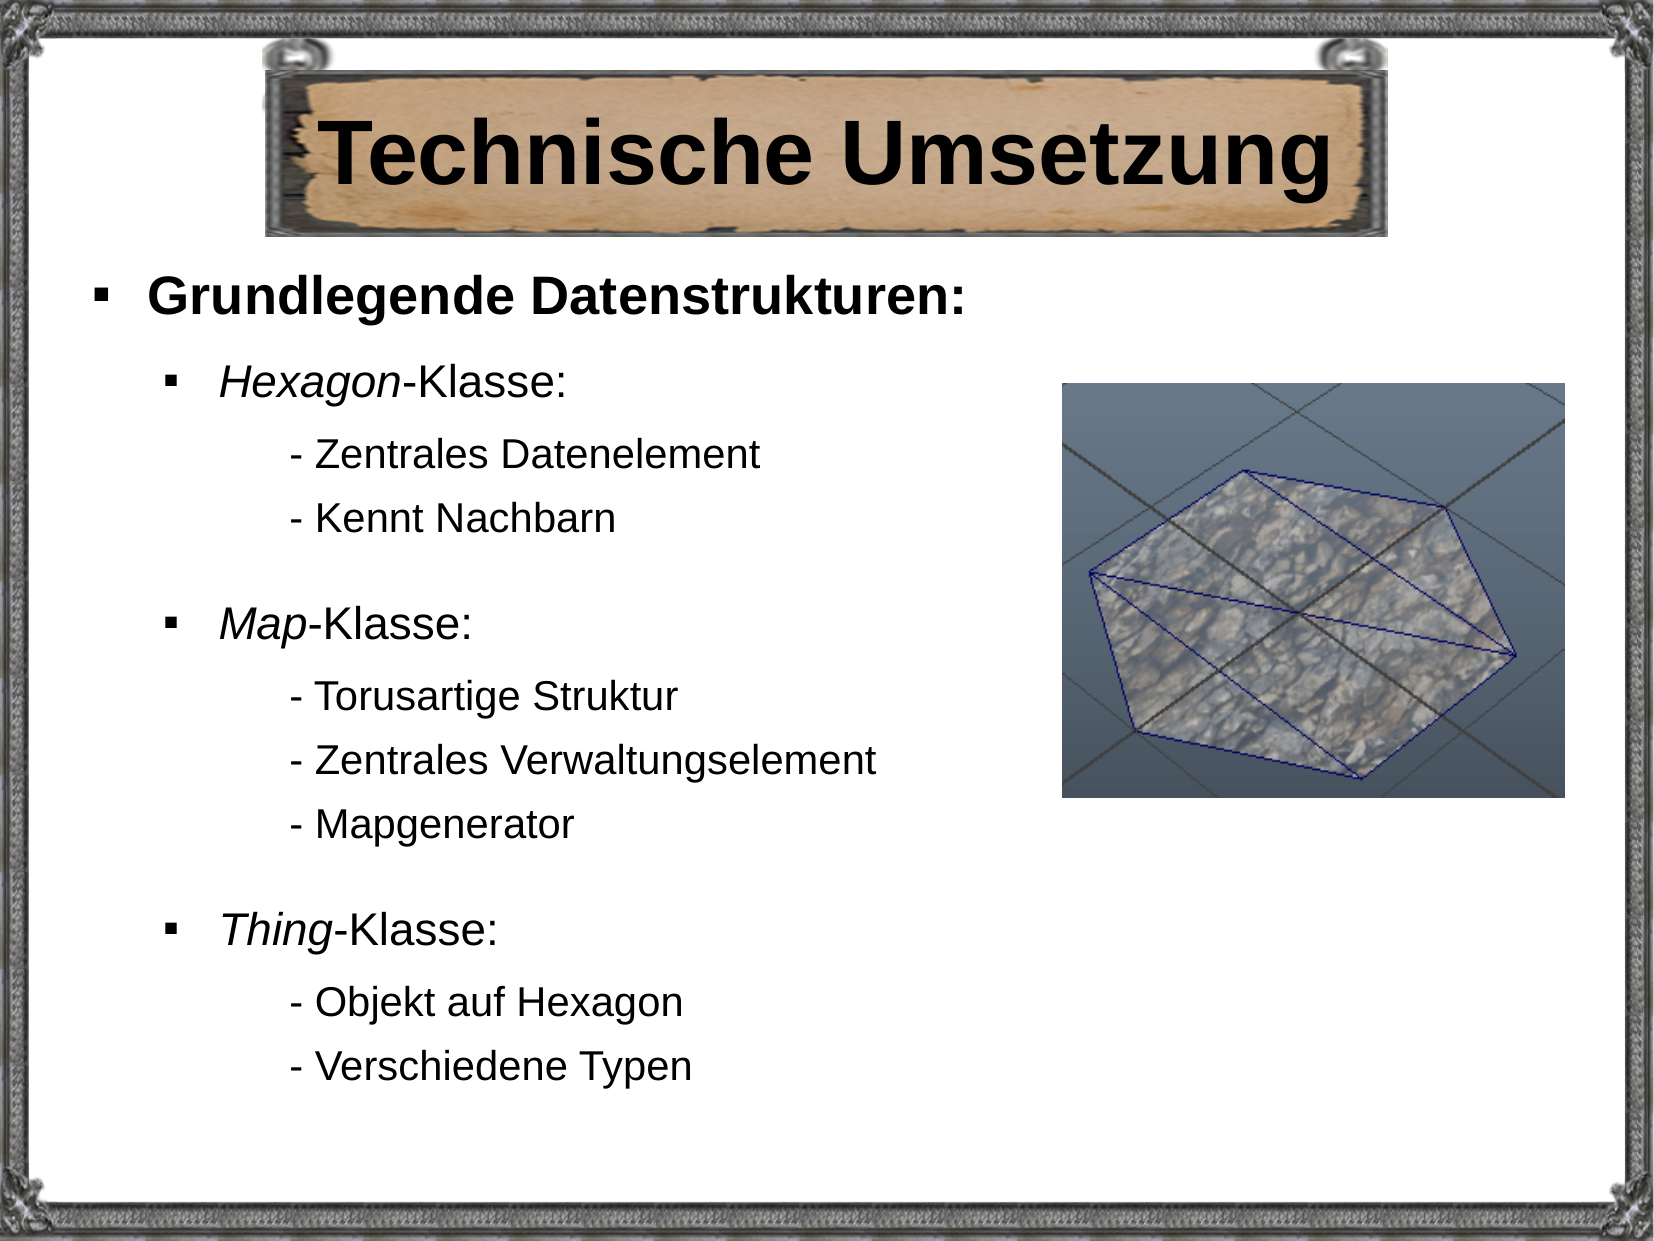

# Technische Umsetzung
Grundlegende Datenstrukturen:
Hexagon-Klasse:
- Zentrales Datenelement
- Kennt Nachbarn
Map-Klasse:
- Torusartige Struktur
- Zentrales Verwaltungselement
- Mapgenerator
Thing-Klasse:
- Objekt auf Hexagon
- Verschiedene Typen